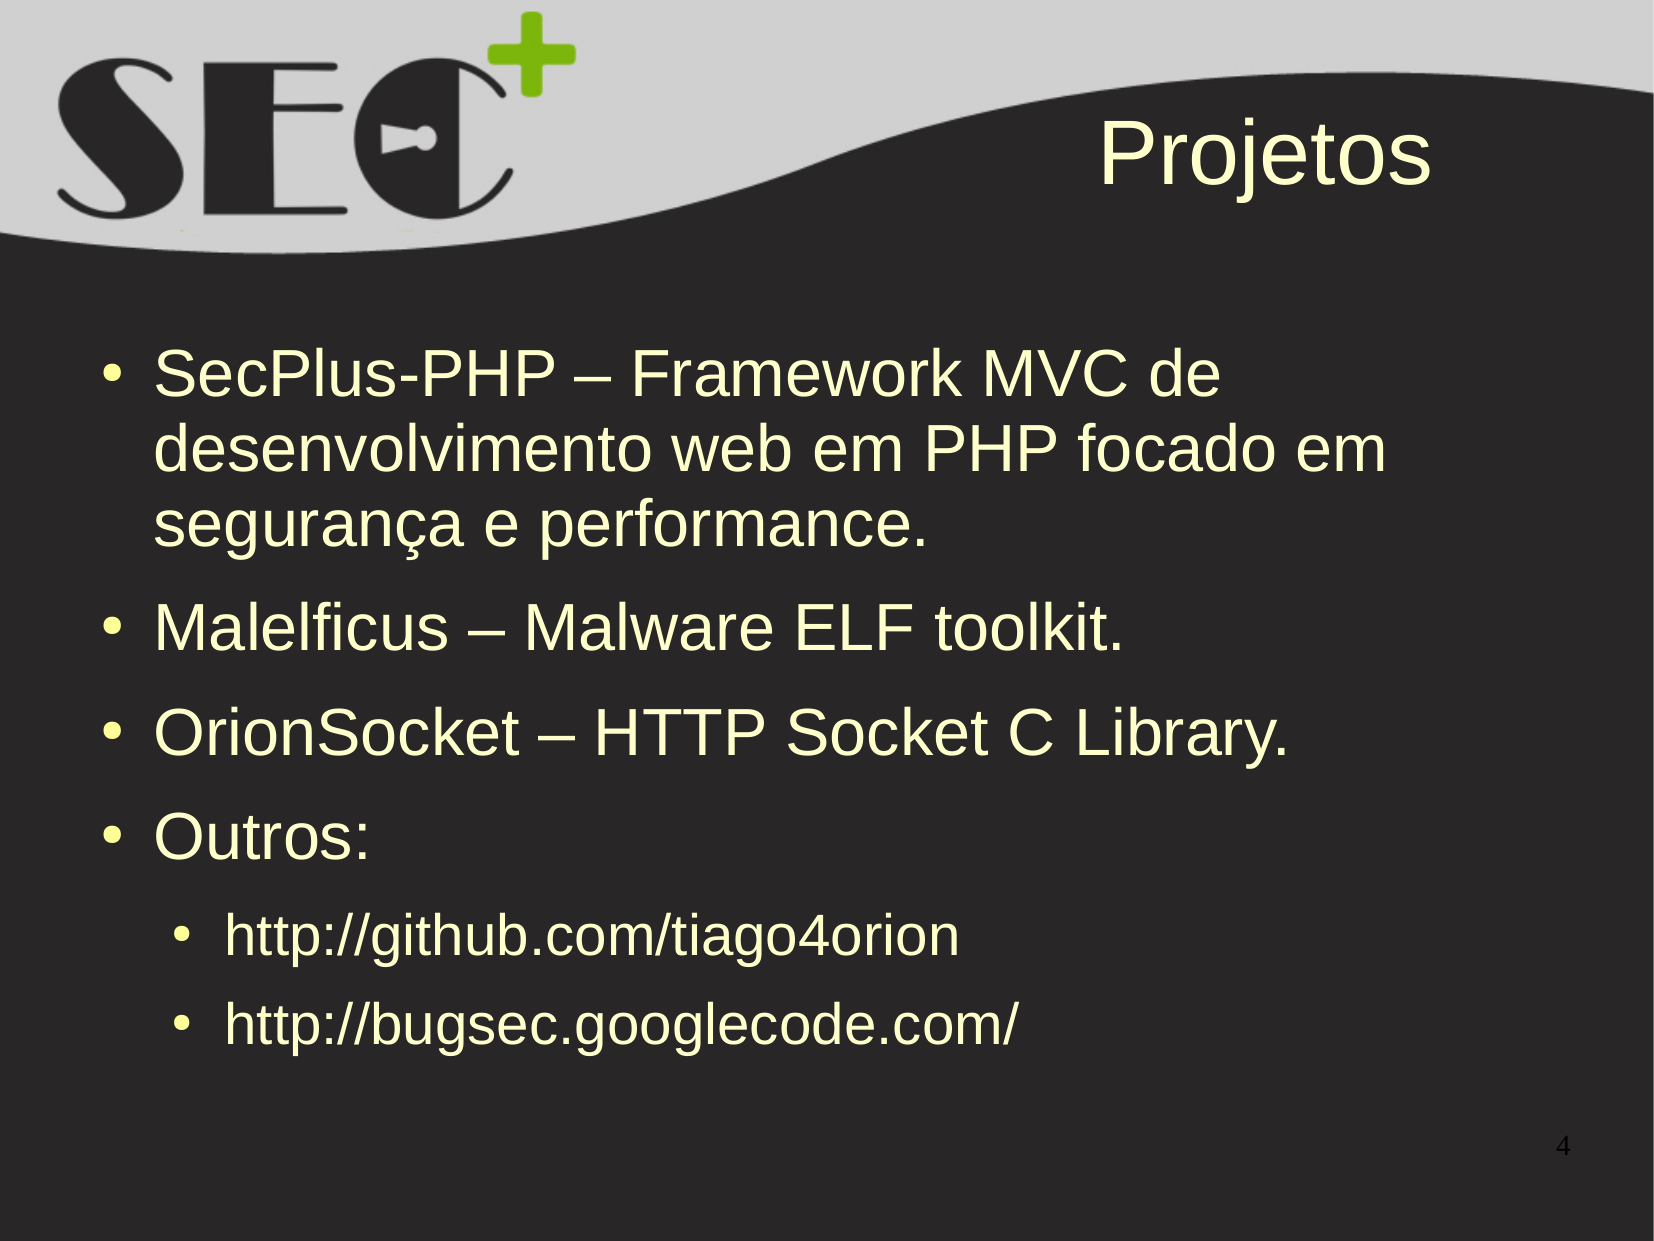

# Projetos
SecPlus-PHP – Framework MVC de desenvolvimento web em PHP focado em segurança e performance.
Malelficus – Malware ELF toolkit.
OrionSocket – HTTP Socket C Library.
Outros:
http://github.com/tiago4orion
http://bugsec.googlecode.com/
4